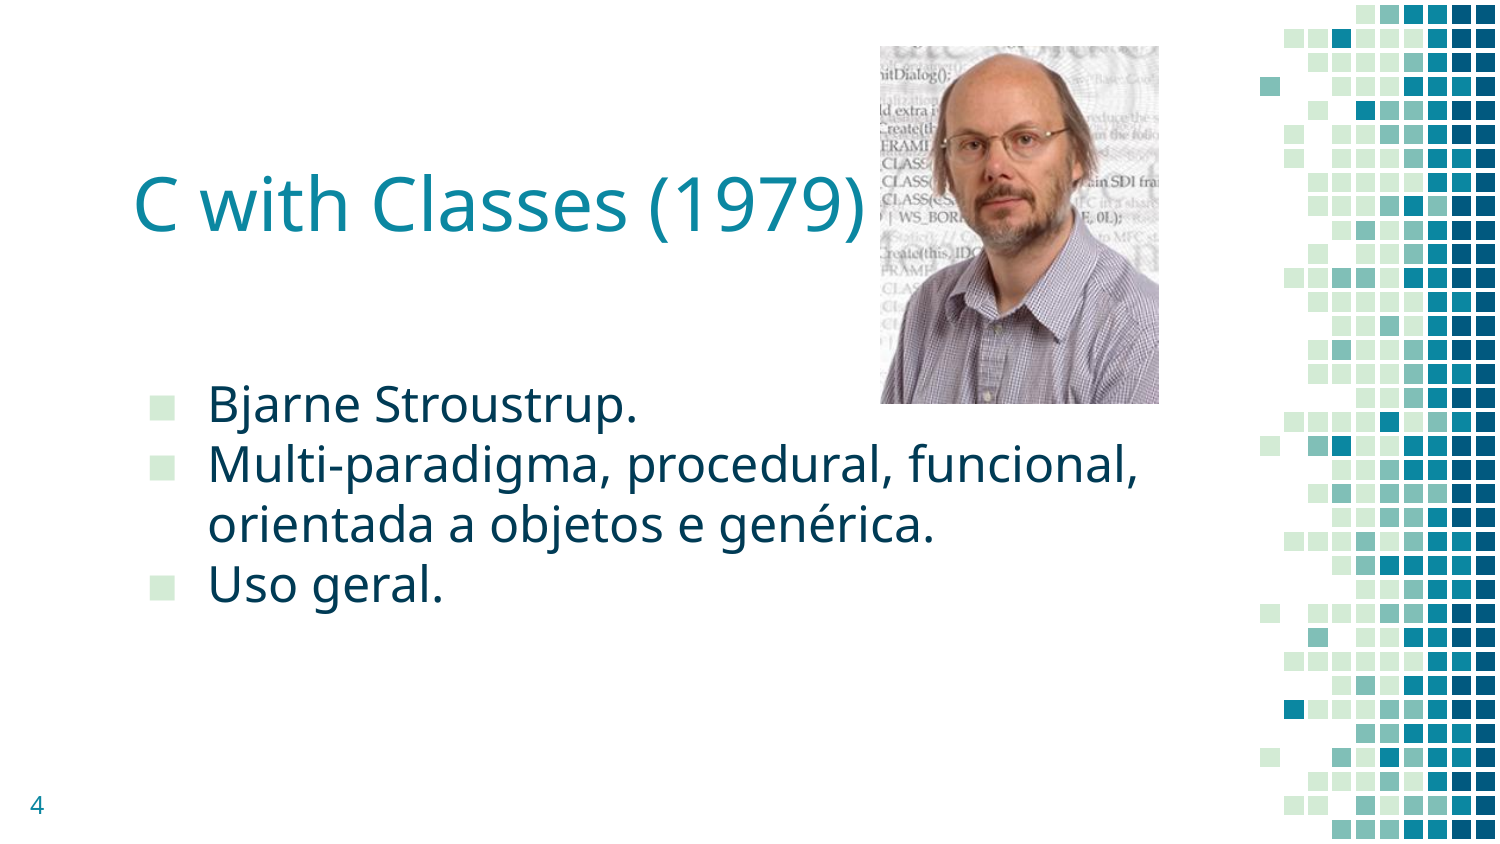

# C with Classes (1979)
Bjarne Stroustrup.
Multi-paradigma, procedural, funcional, orientada a objetos e genérica.
Uso geral.